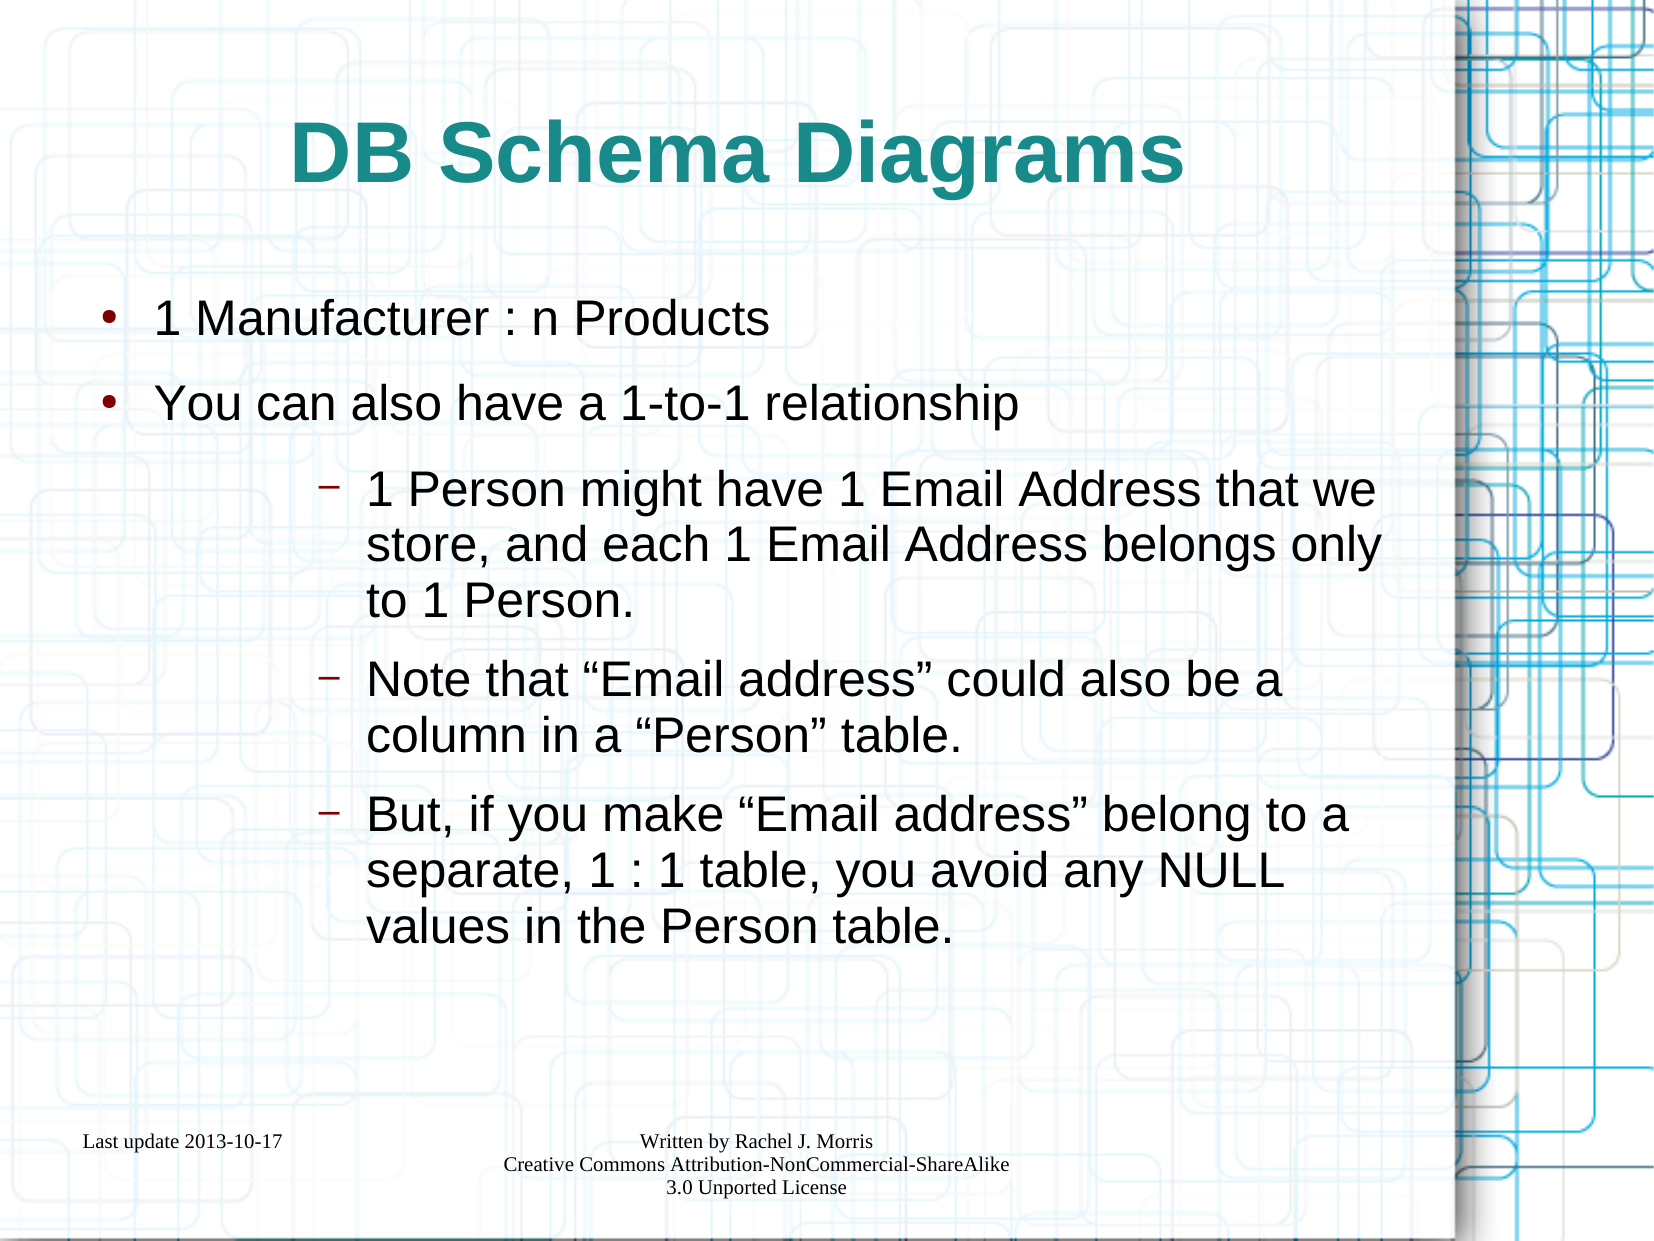

# DB Schema Diagrams
1 Manufacturer : n Products
You can also have a 1-to-1 relationship
1 Person might have 1 Email Address that we store, and each 1 Email Address belongs only to 1 Person.
Note that “Email address” could also be a column in a “Person” table.
But, if you make “Email address” belong to a separate, 1 : 1 table, you avoid any NULL values in the Person table.